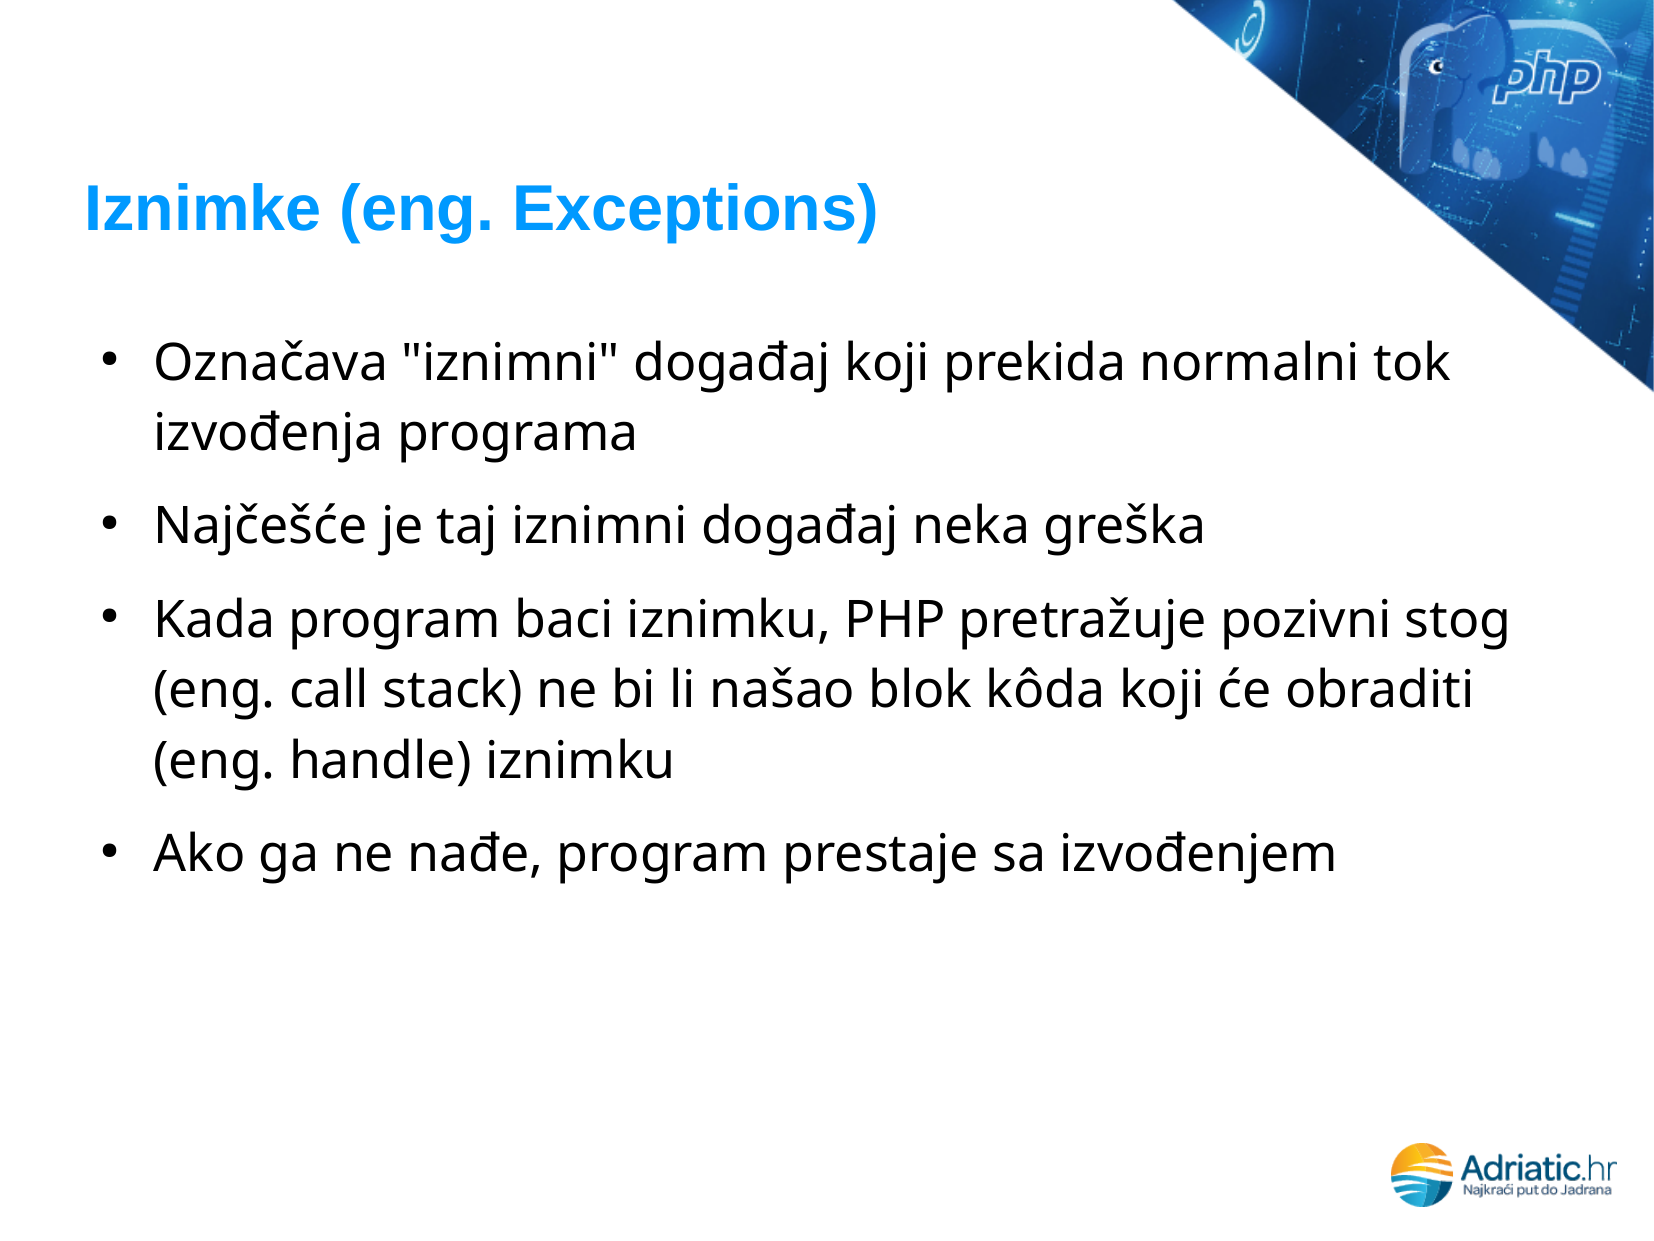

# Iznimke (eng. Exceptions)
Označava "iznimni" događaj koji prekida normalni tok izvođenja programa
Najčešće je taj iznimni događaj neka greška
Kada program baci iznimku, PHP pretražuje pozivni stog (eng. call stack) ne bi li našao blok kôda koji će obraditi (eng. handle) iznimku
Ako ga ne nađe, program prestaje sa izvođenjem